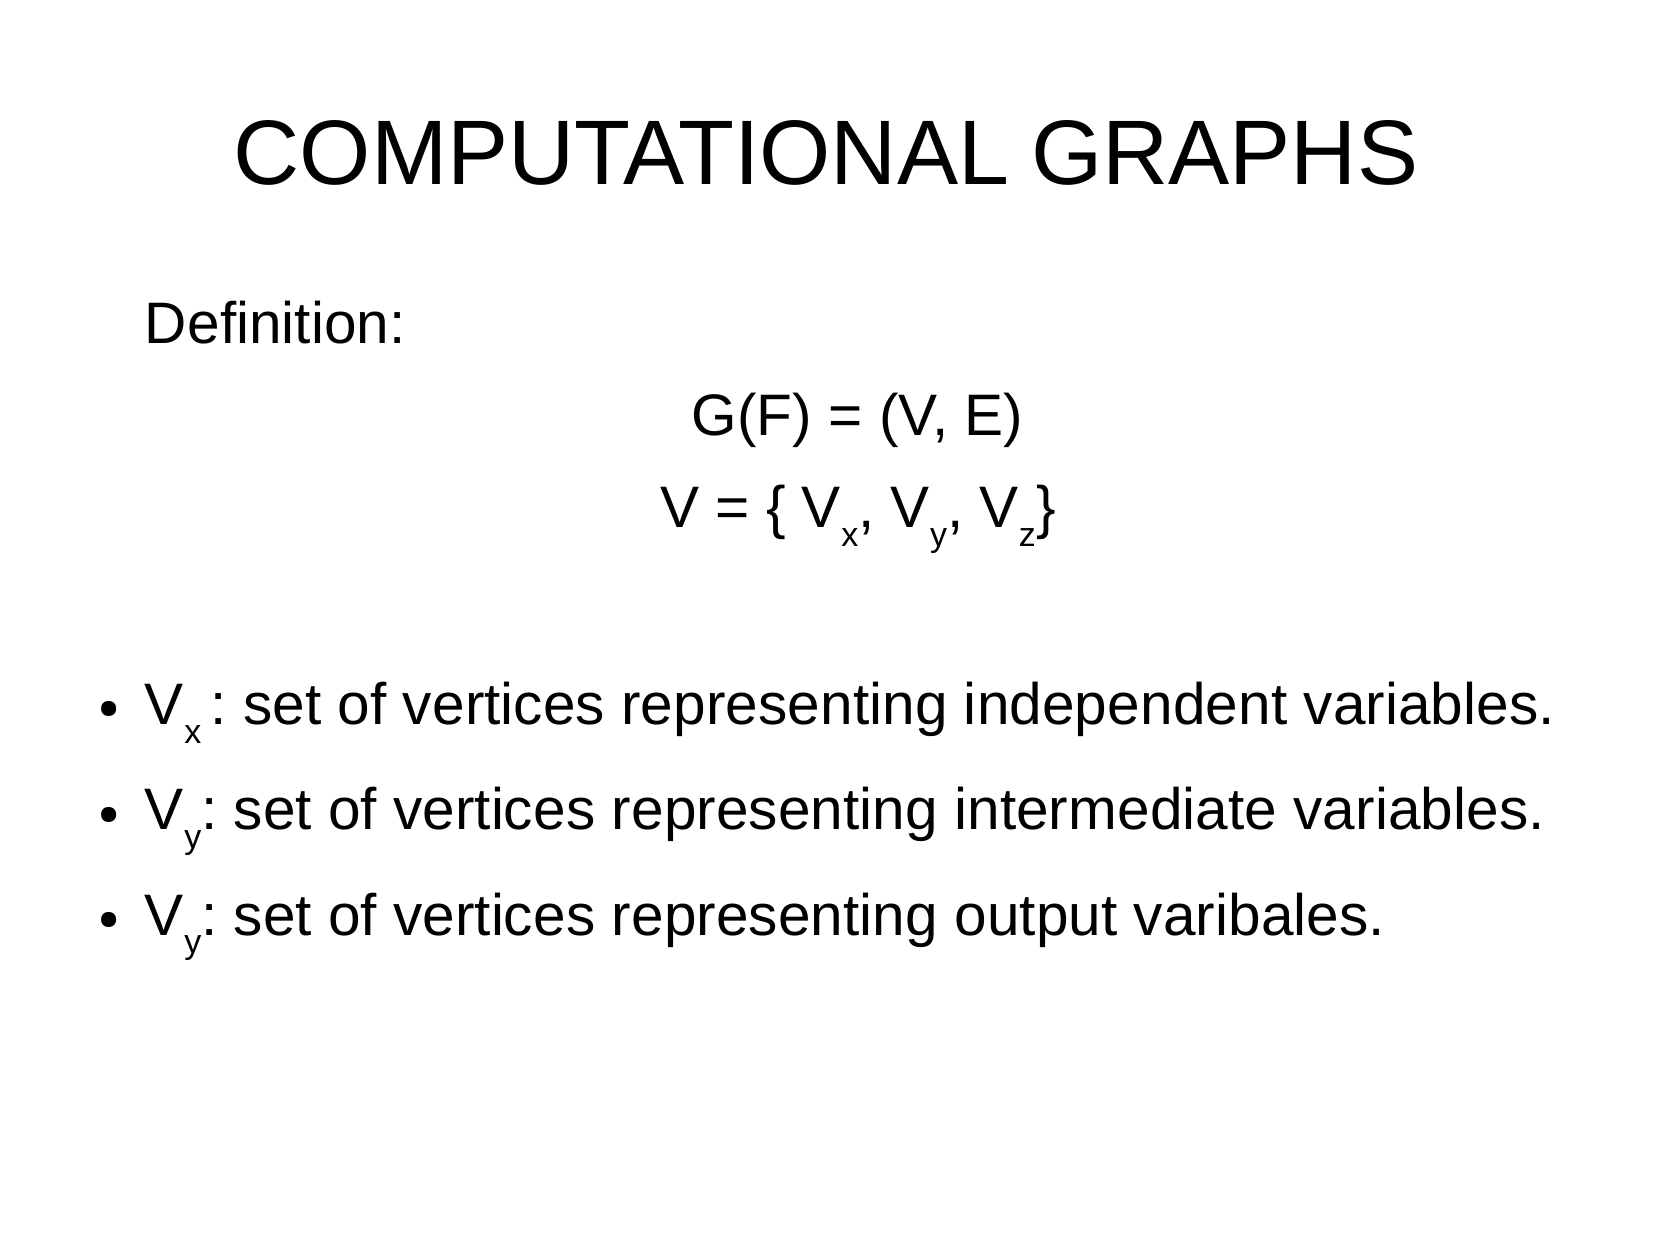

# COMPUTATIONAL GRAPHS
Definition:
G(F) = (V, E)
V = { Vx, Vy, Vz}
Vx : set of vertices representing independent variables.
Vy: set of vertices representing intermediate variables.
Vy: set of vertices representing output varibales.